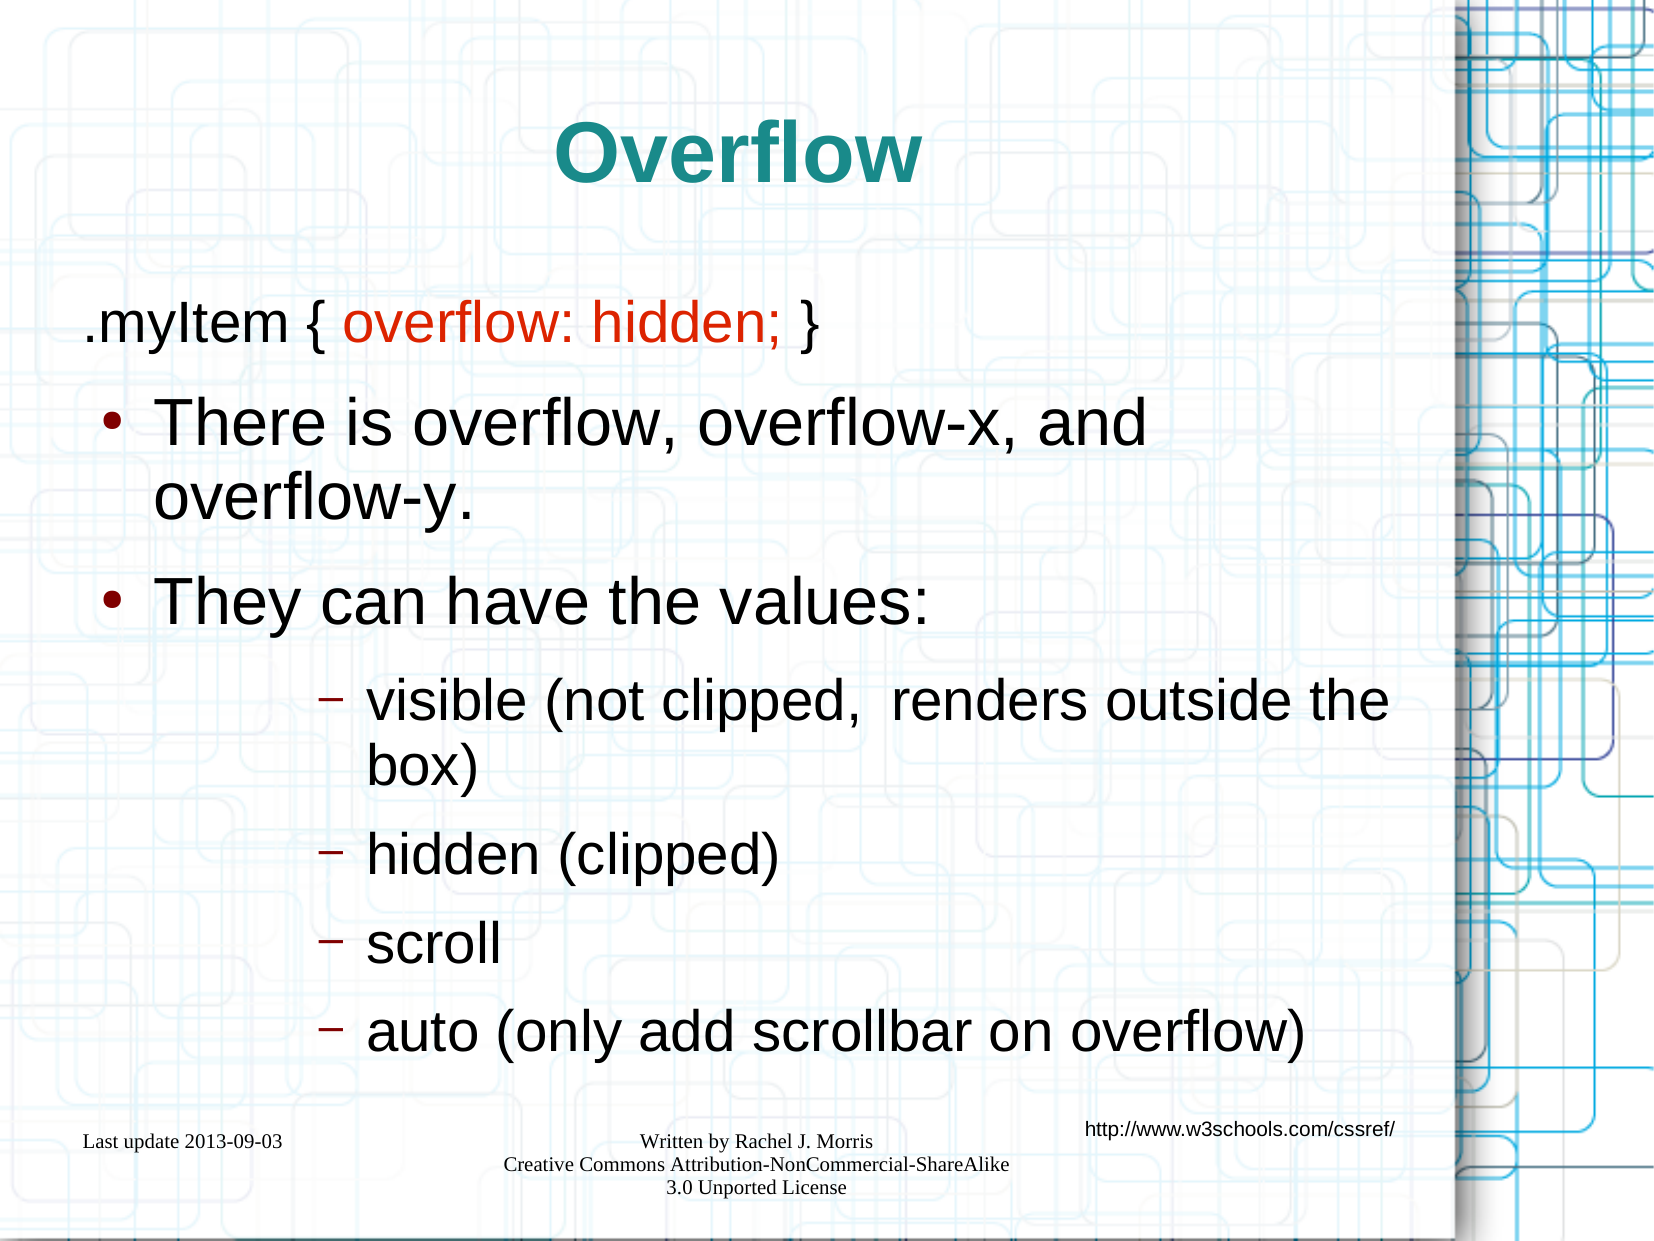

# Overflow
.myItem { overflow: hidden; }
There is overflow, overflow-x, and overflow-y.
They can have the values:
visible (not clipped, 	renders outside the box)
hidden (clipped)
scroll
auto (only add scrollbar on overflow)
http://www.w3schools.com/cssref/